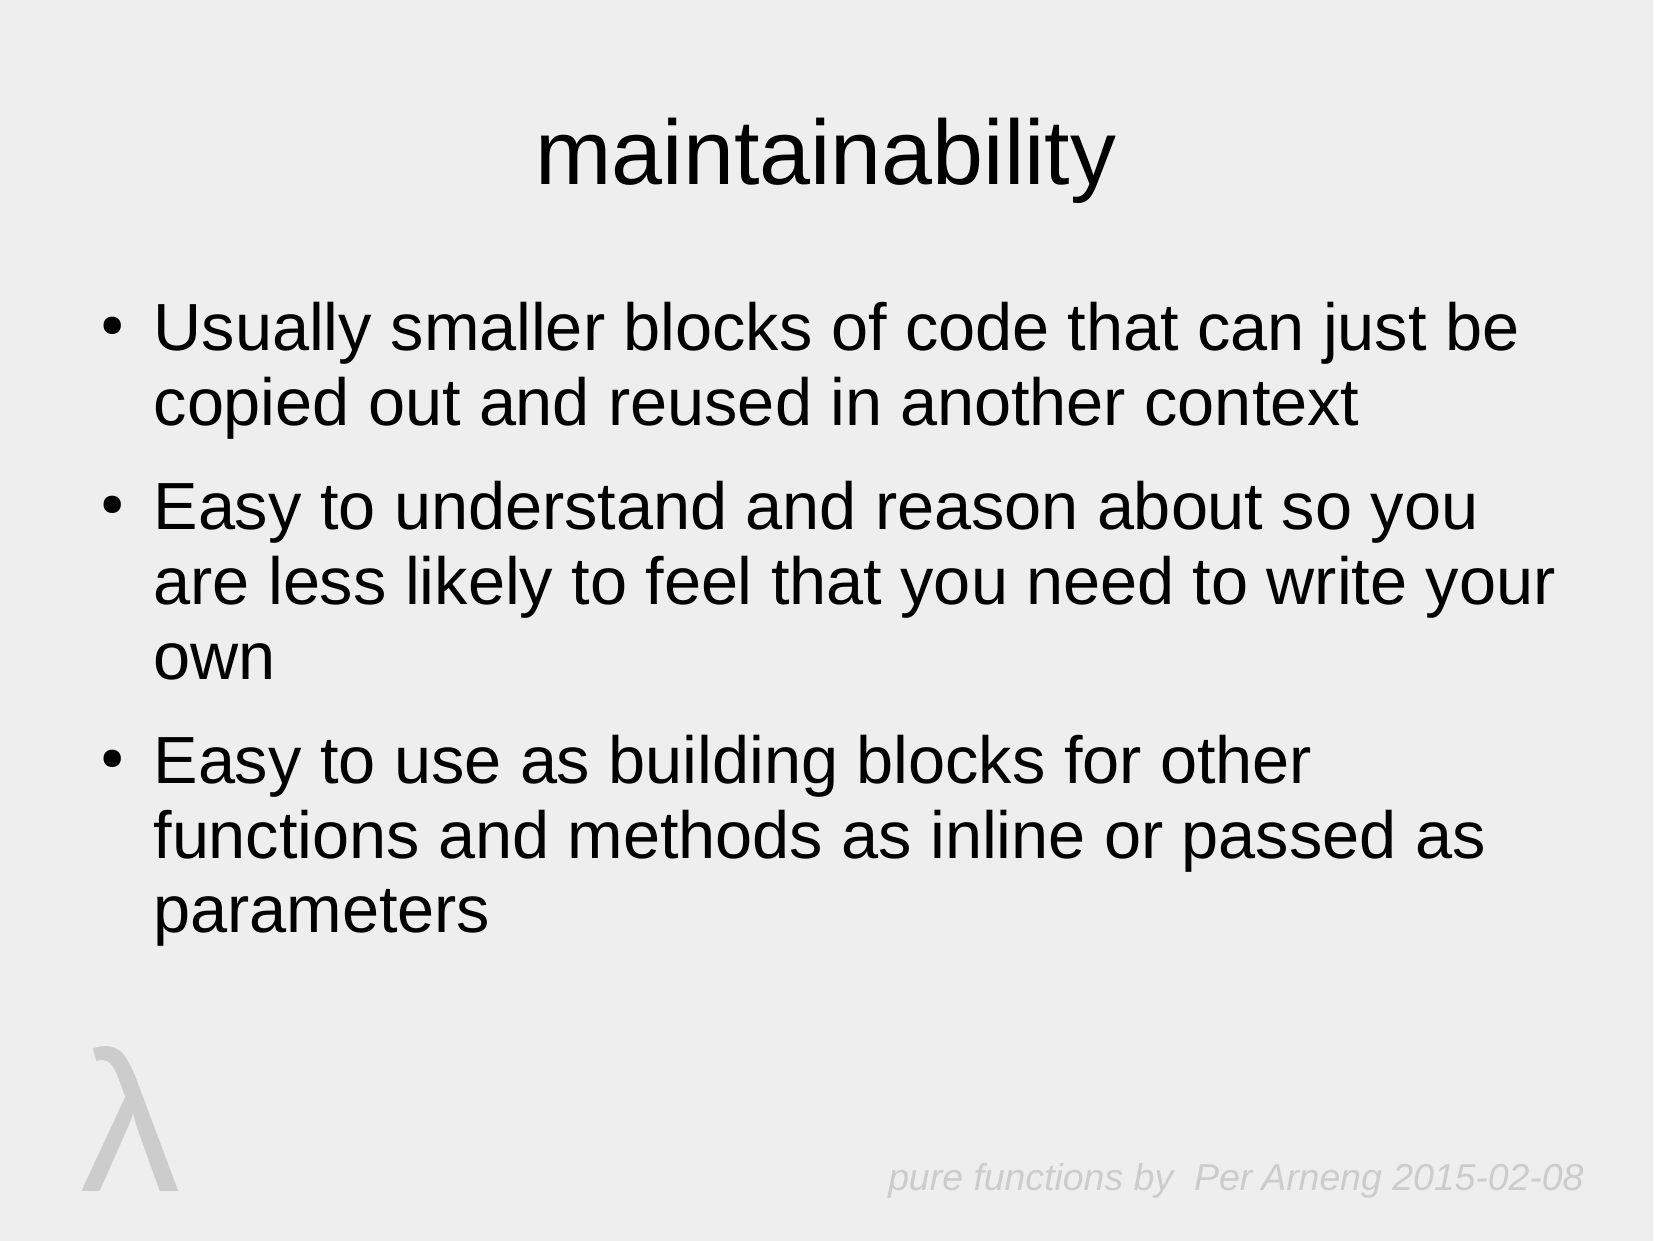

# maintainability
Usually smaller blocks of code that can just be copied out and reused in another context
Easy to understand and reason about so you are less likely to feel that you need to write your own
Easy to use as building blocks for other functions and methods as inline or passed as parameters